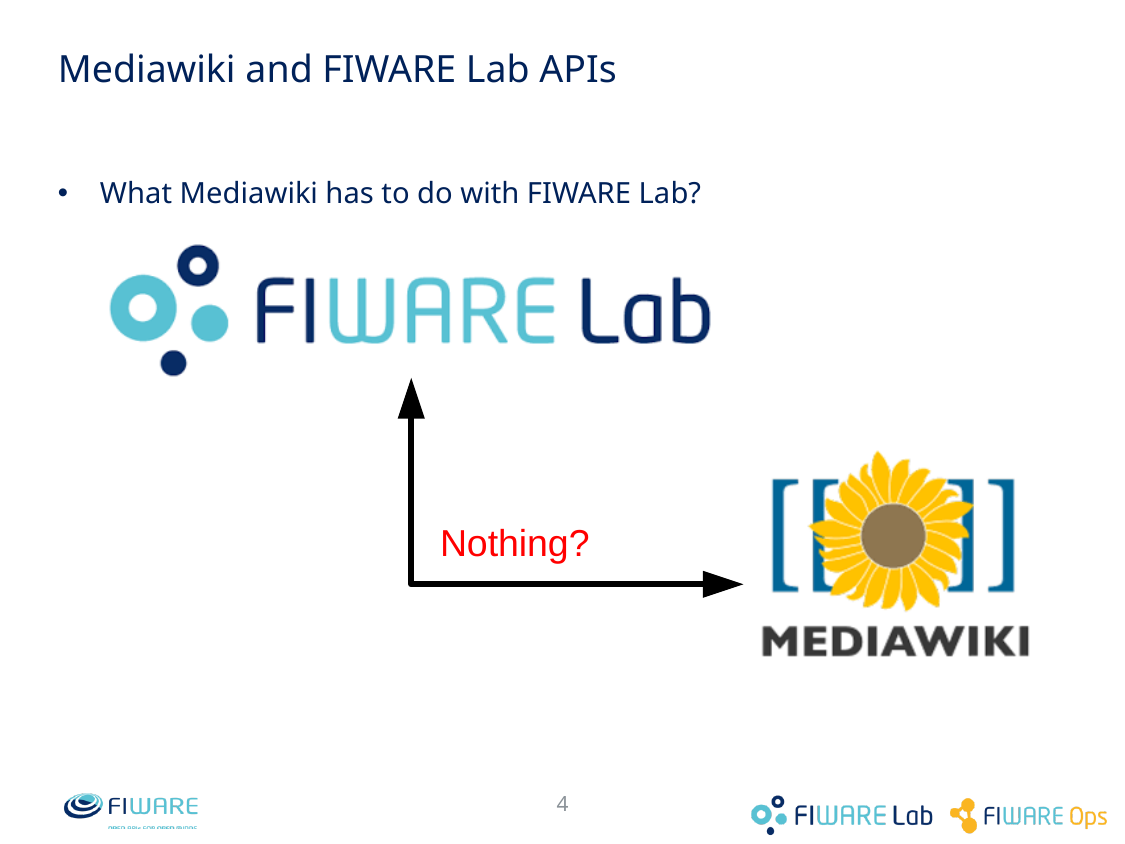

# Mediawiki and FIWARE Lab APIs
What Mediawiki has to do with FIWARE Lab?
Nothing?